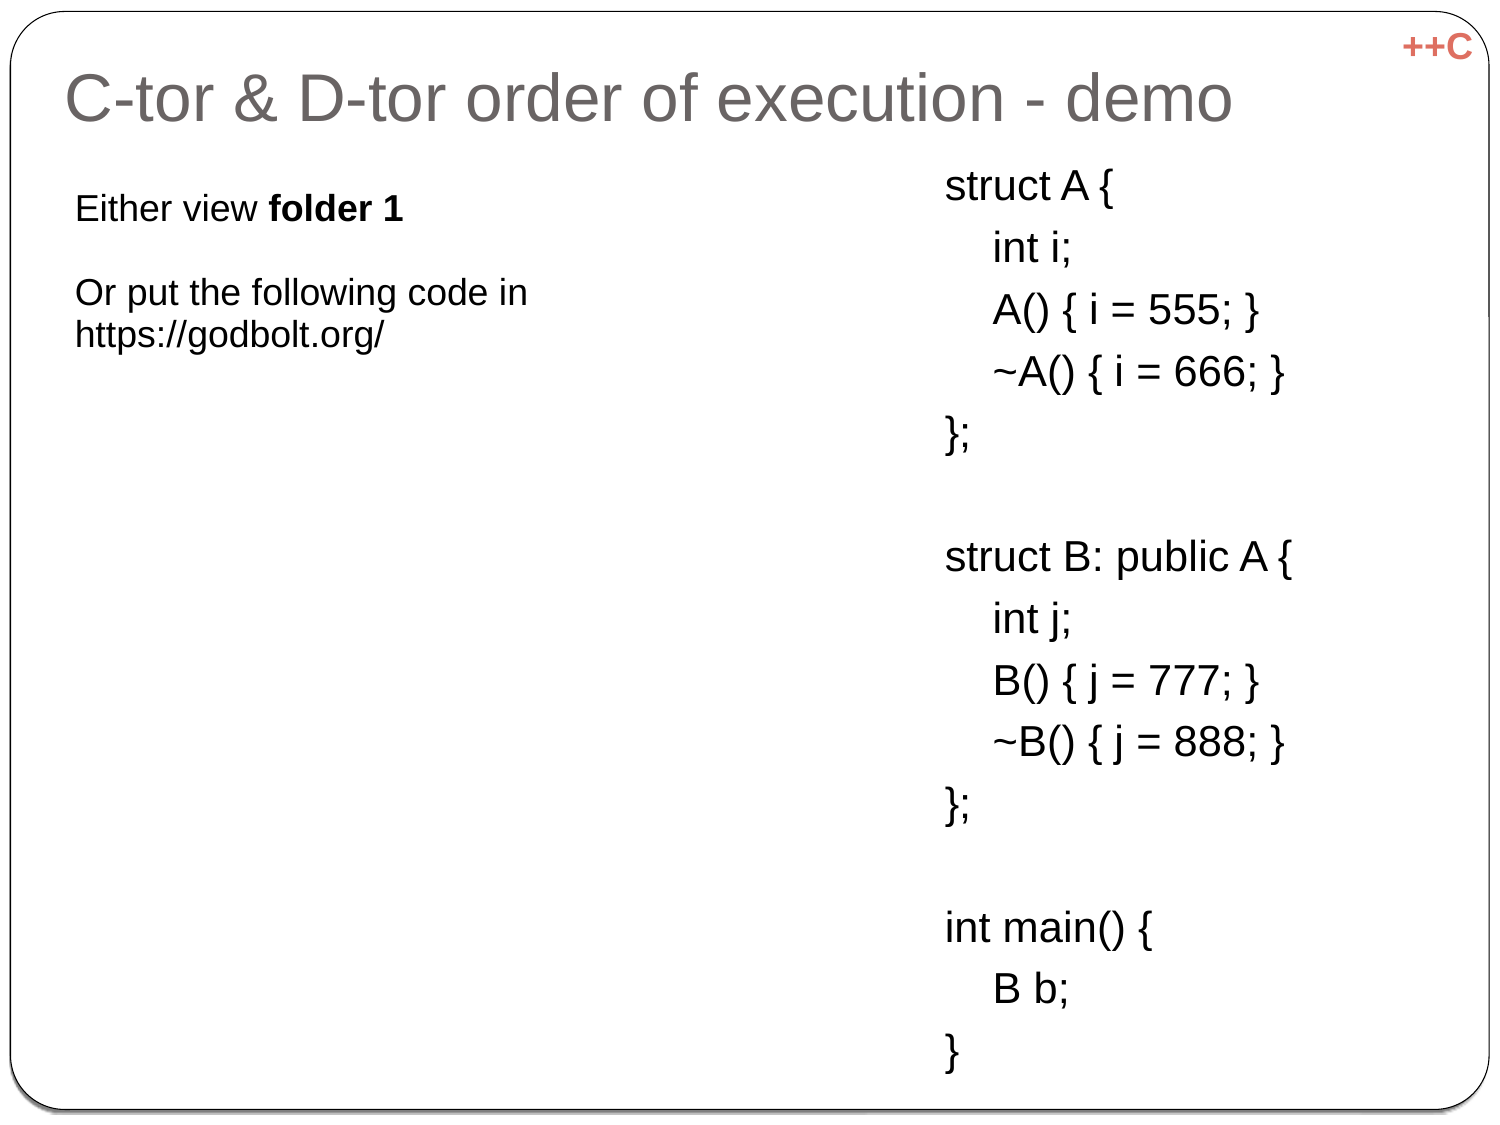

# C-tor & D-tor order of execution - demo
struct A {
 int i;
 A() { i = 555; }
 ~A() { i = 666; }
};
struct B: public A {
 int j;
 B() { j = 777; }
 ~B() { j = 888; }
};
int main() {
 B b;
}
Either view folder 1
Or put the following code in https://godbolt.org/